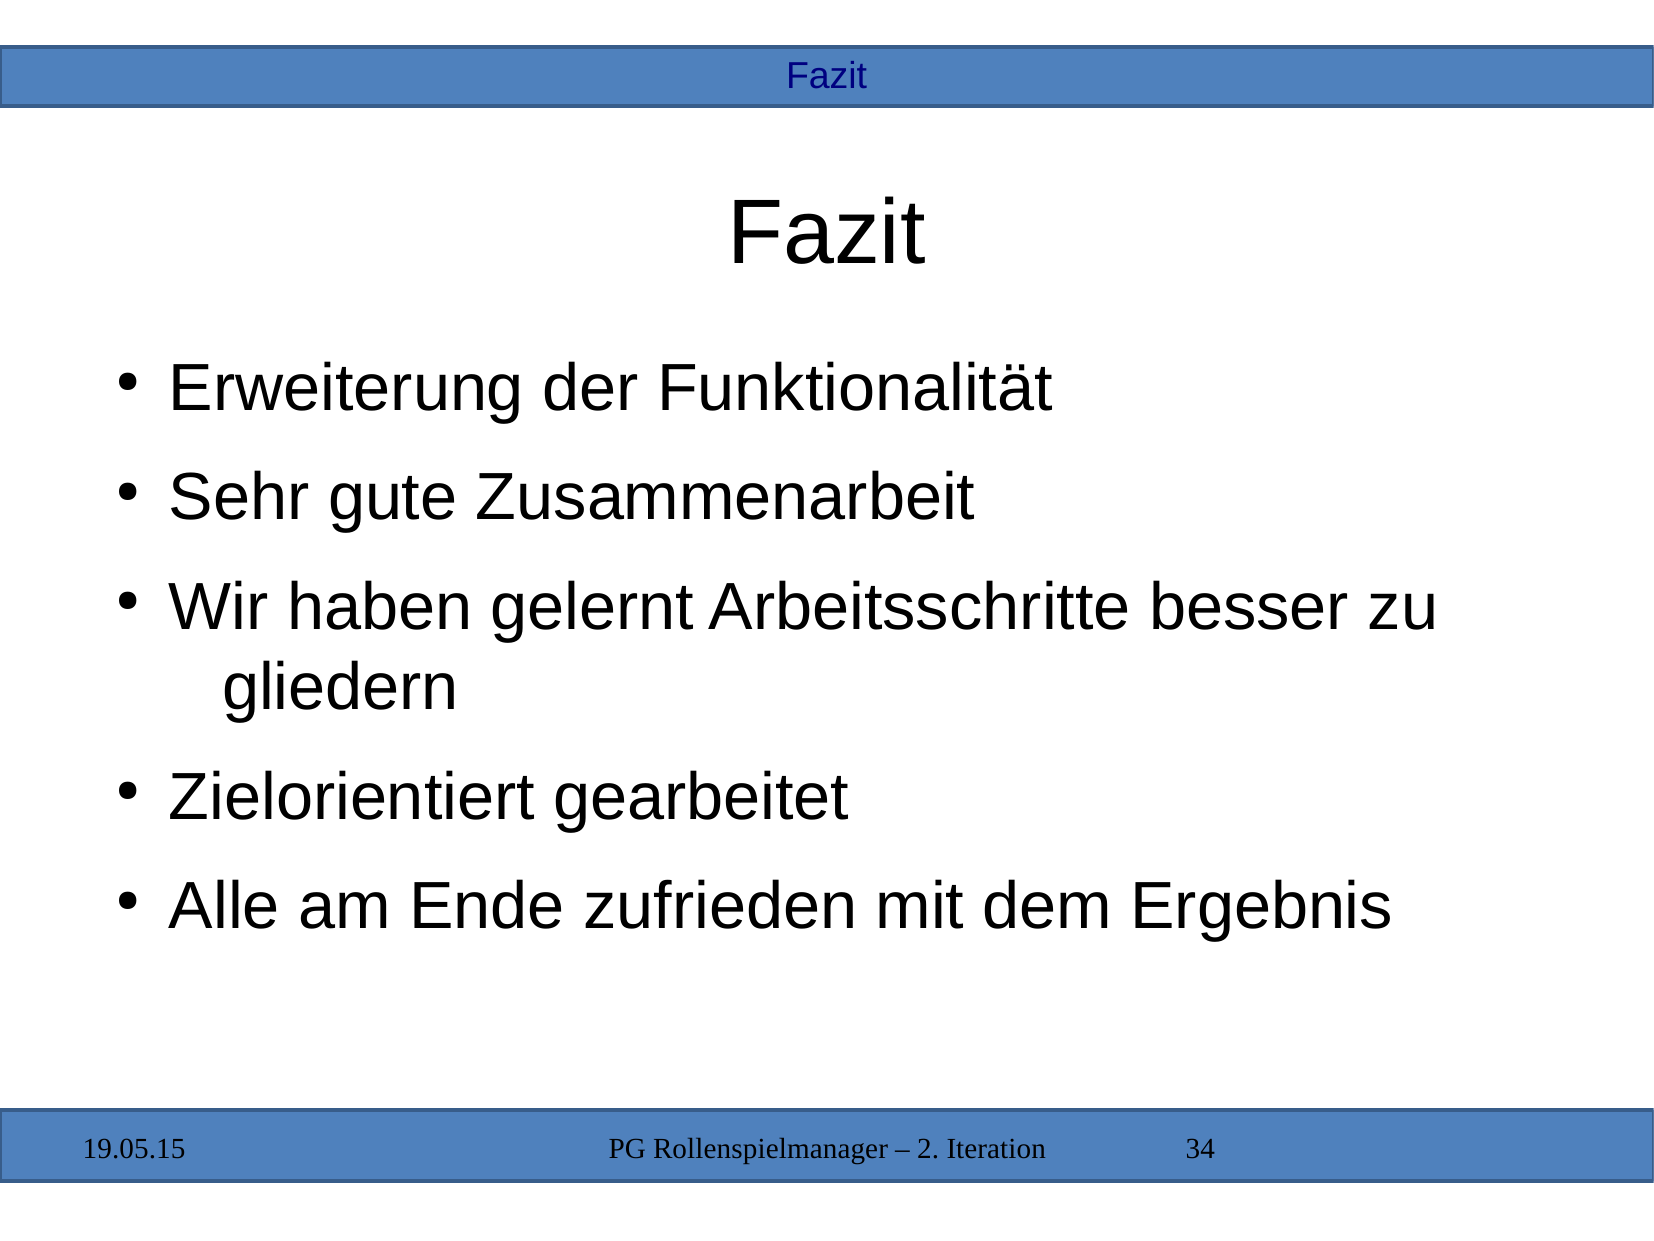

Fazit
# Fazit
Erweiterung der Funktionalität
Sehr gute Zusammenarbeit
Wir haben gelernt Arbeitsschritte besser zu gliedern
Zielorientiert gearbeitet
Alle am Ende zufrieden mit dem Ergebnis
19.05.15
PG Rollenspielmanager – 2. Iteration